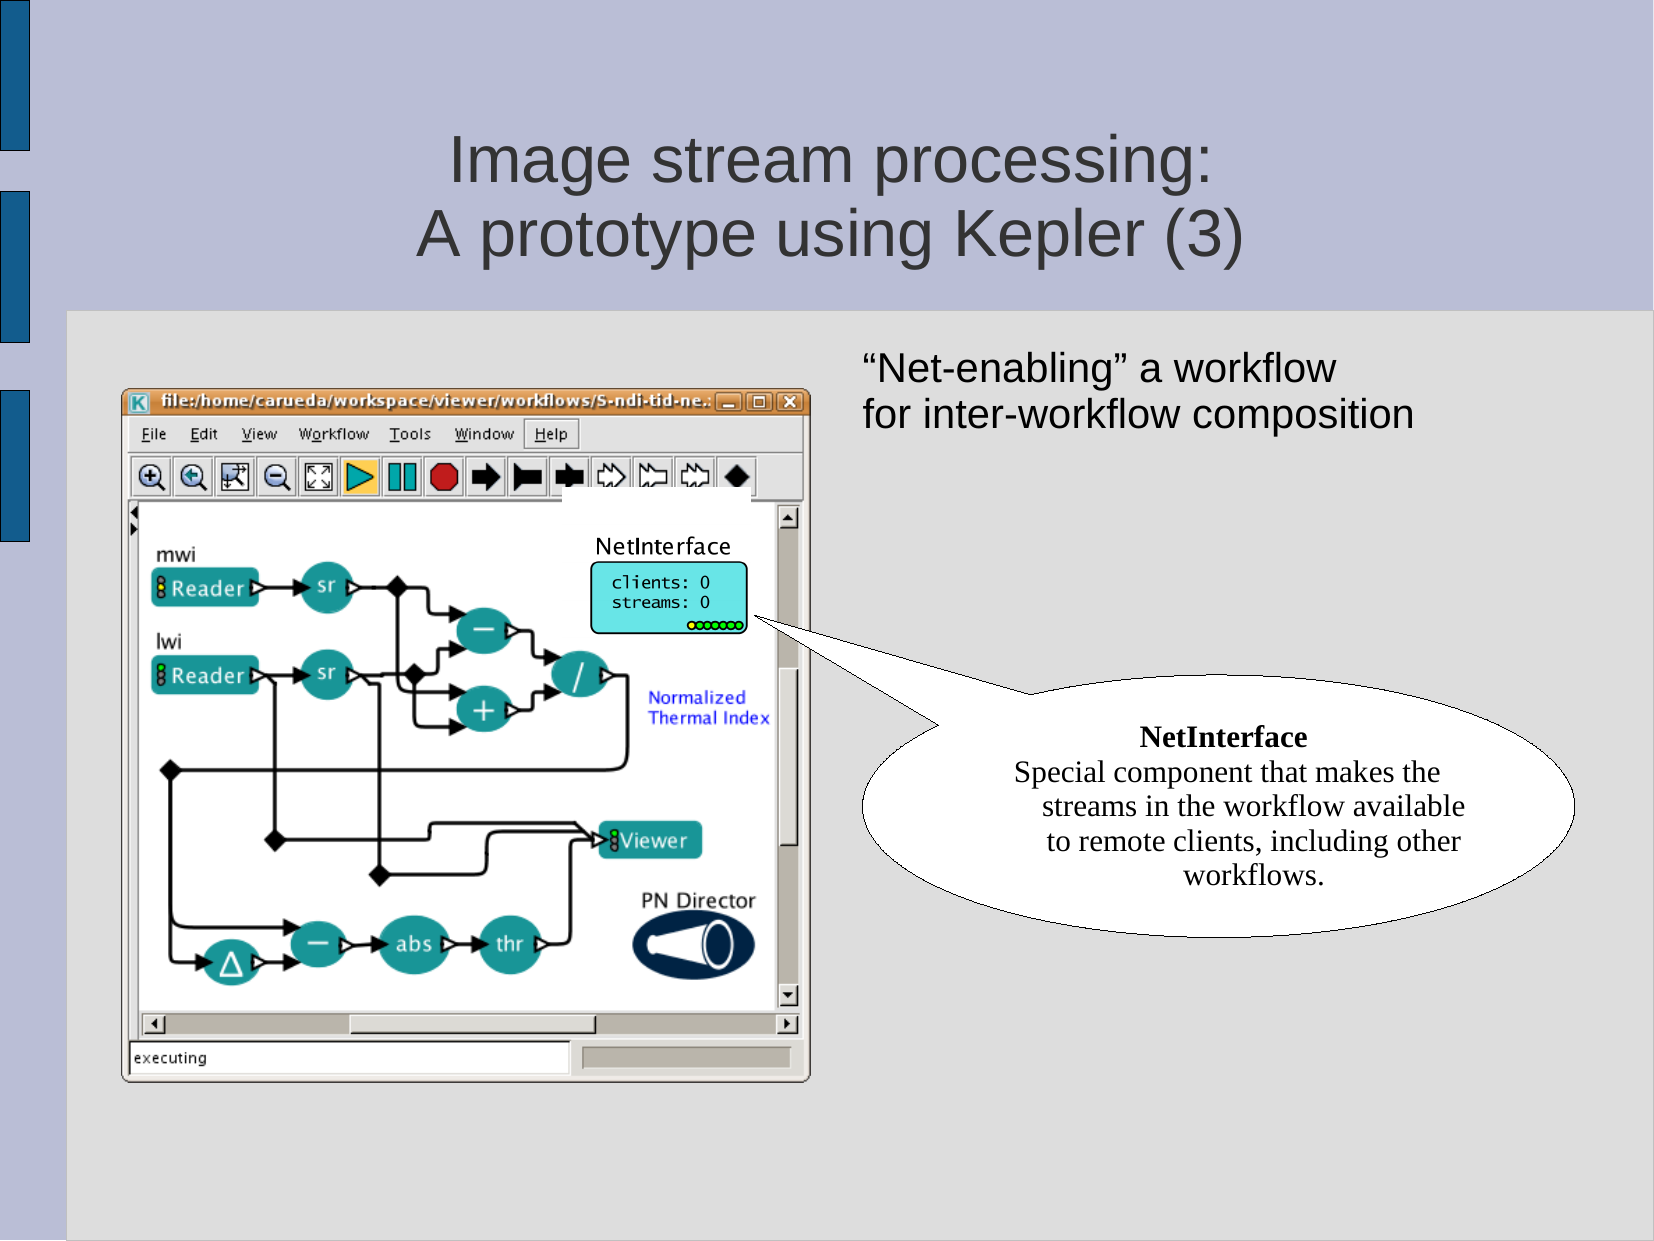

# Image stream processing: A prototype using Kepler (3)
“Net-enabling” a workflow
for inter-workflow composition
NetInterface
Special component that makes the streams in the workflow available to remote clients, including other workflows.